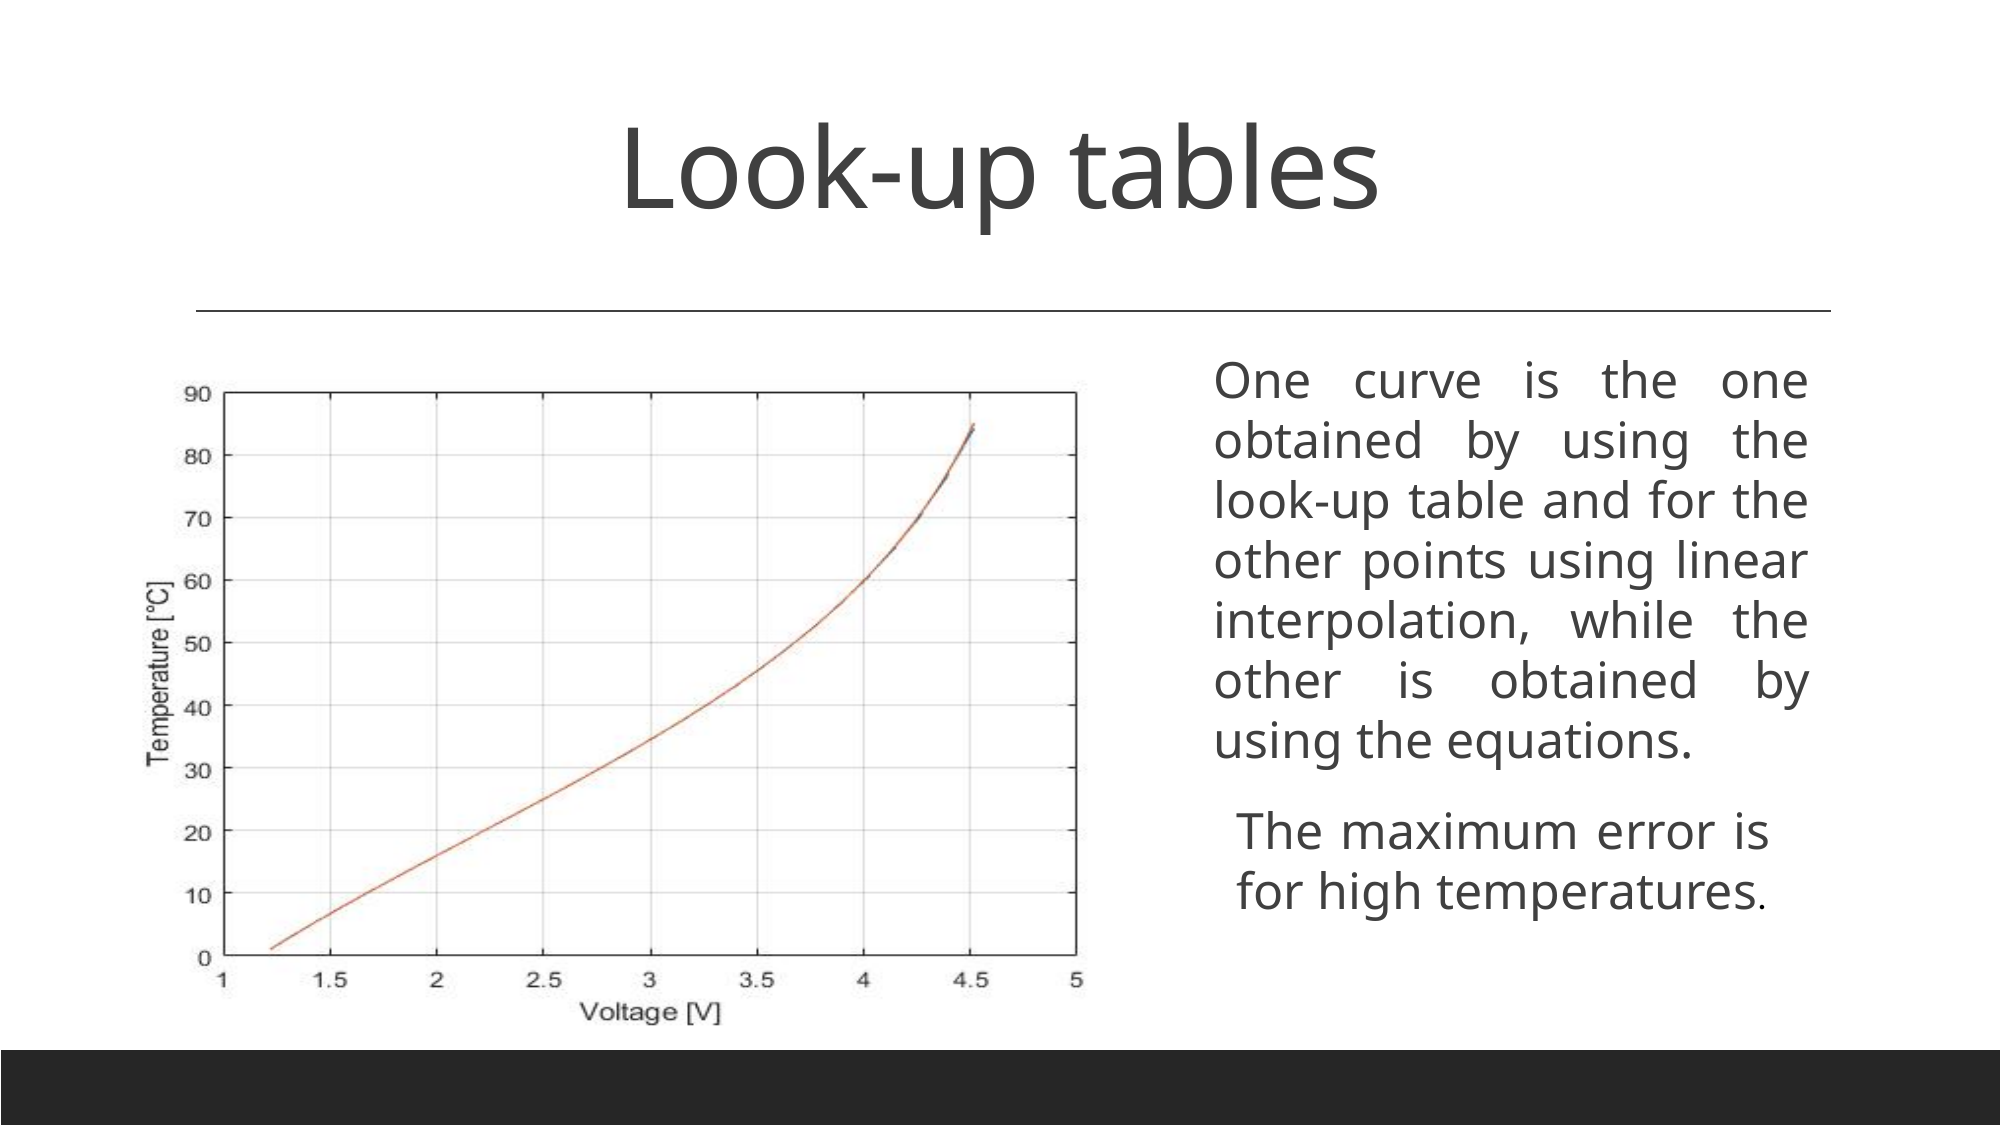

# Look-up tables
One curve is the one obtained by using the look-up table and for the other points using linear interpolation, while the other is obtained by using the equations.
The maximum error is for high temperatures.